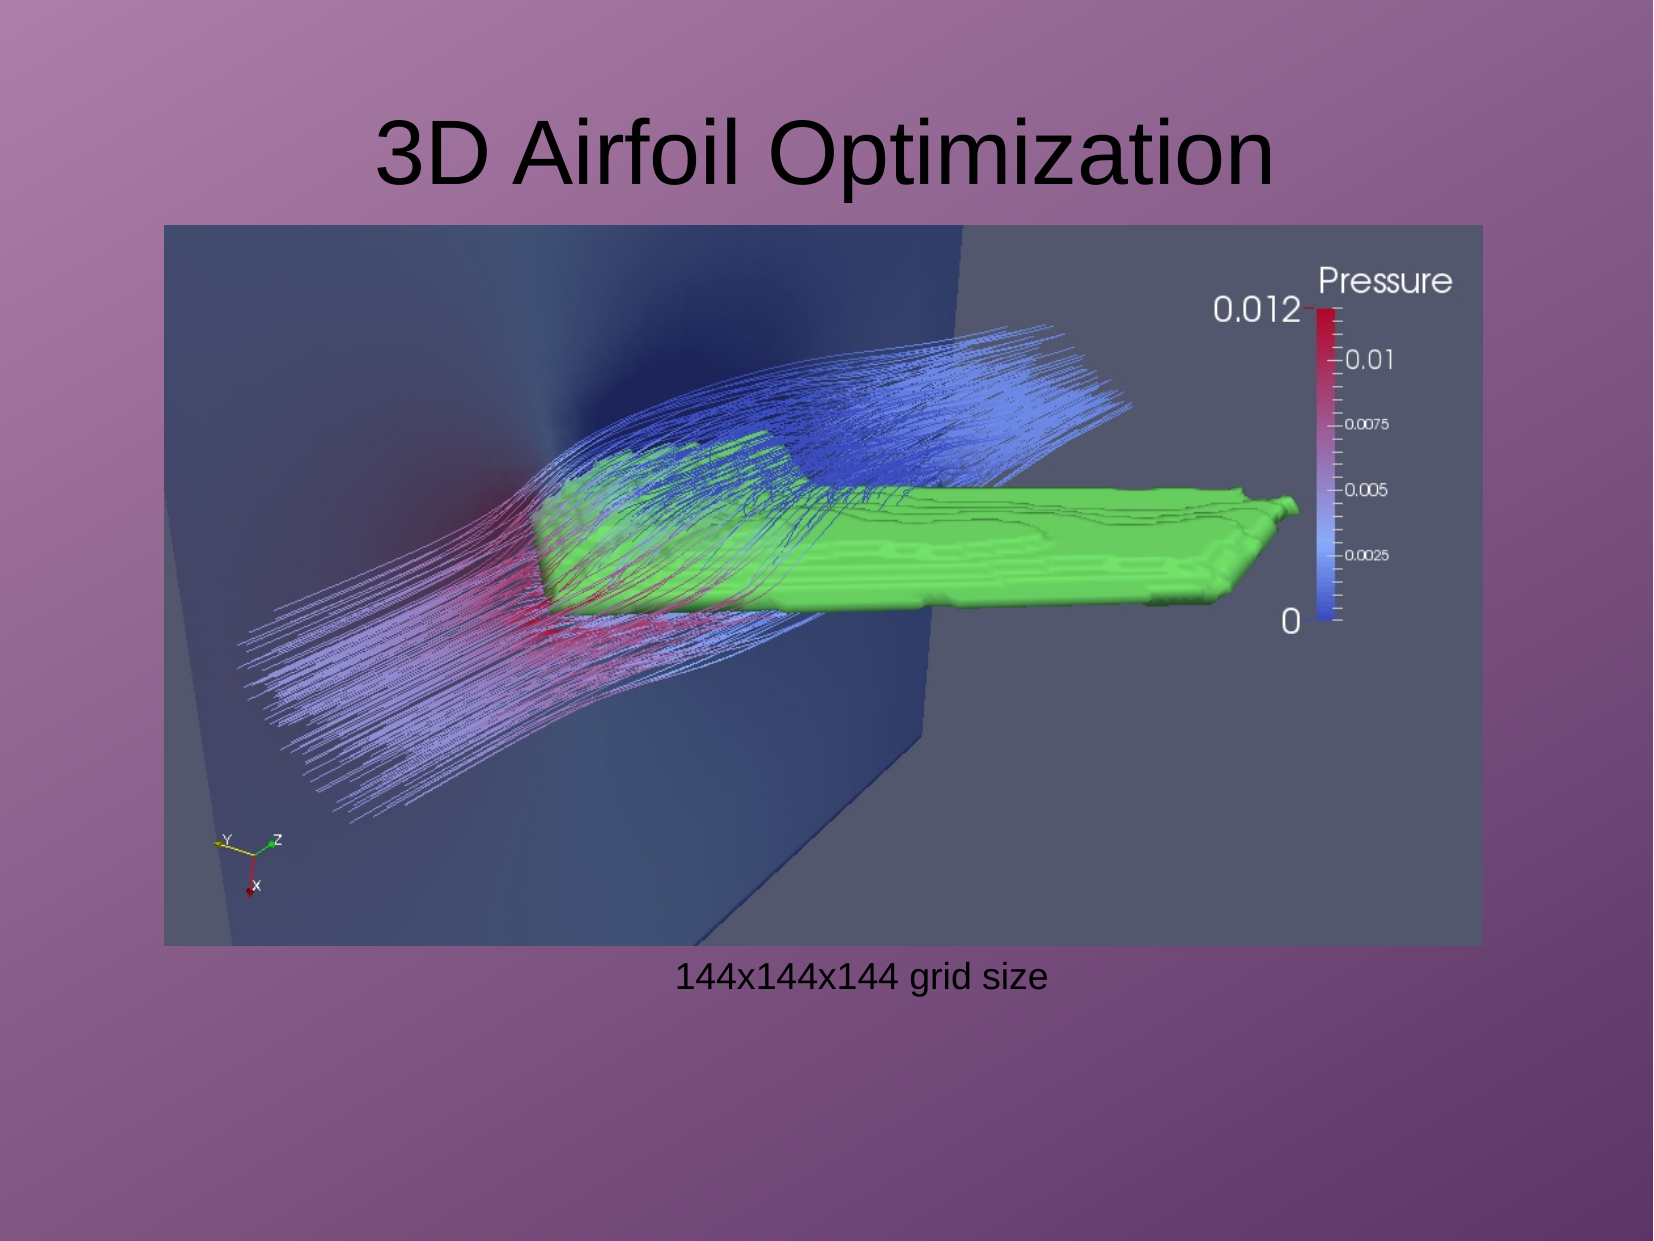

# 3D Airfoil Optimization
144x144x144 grid size